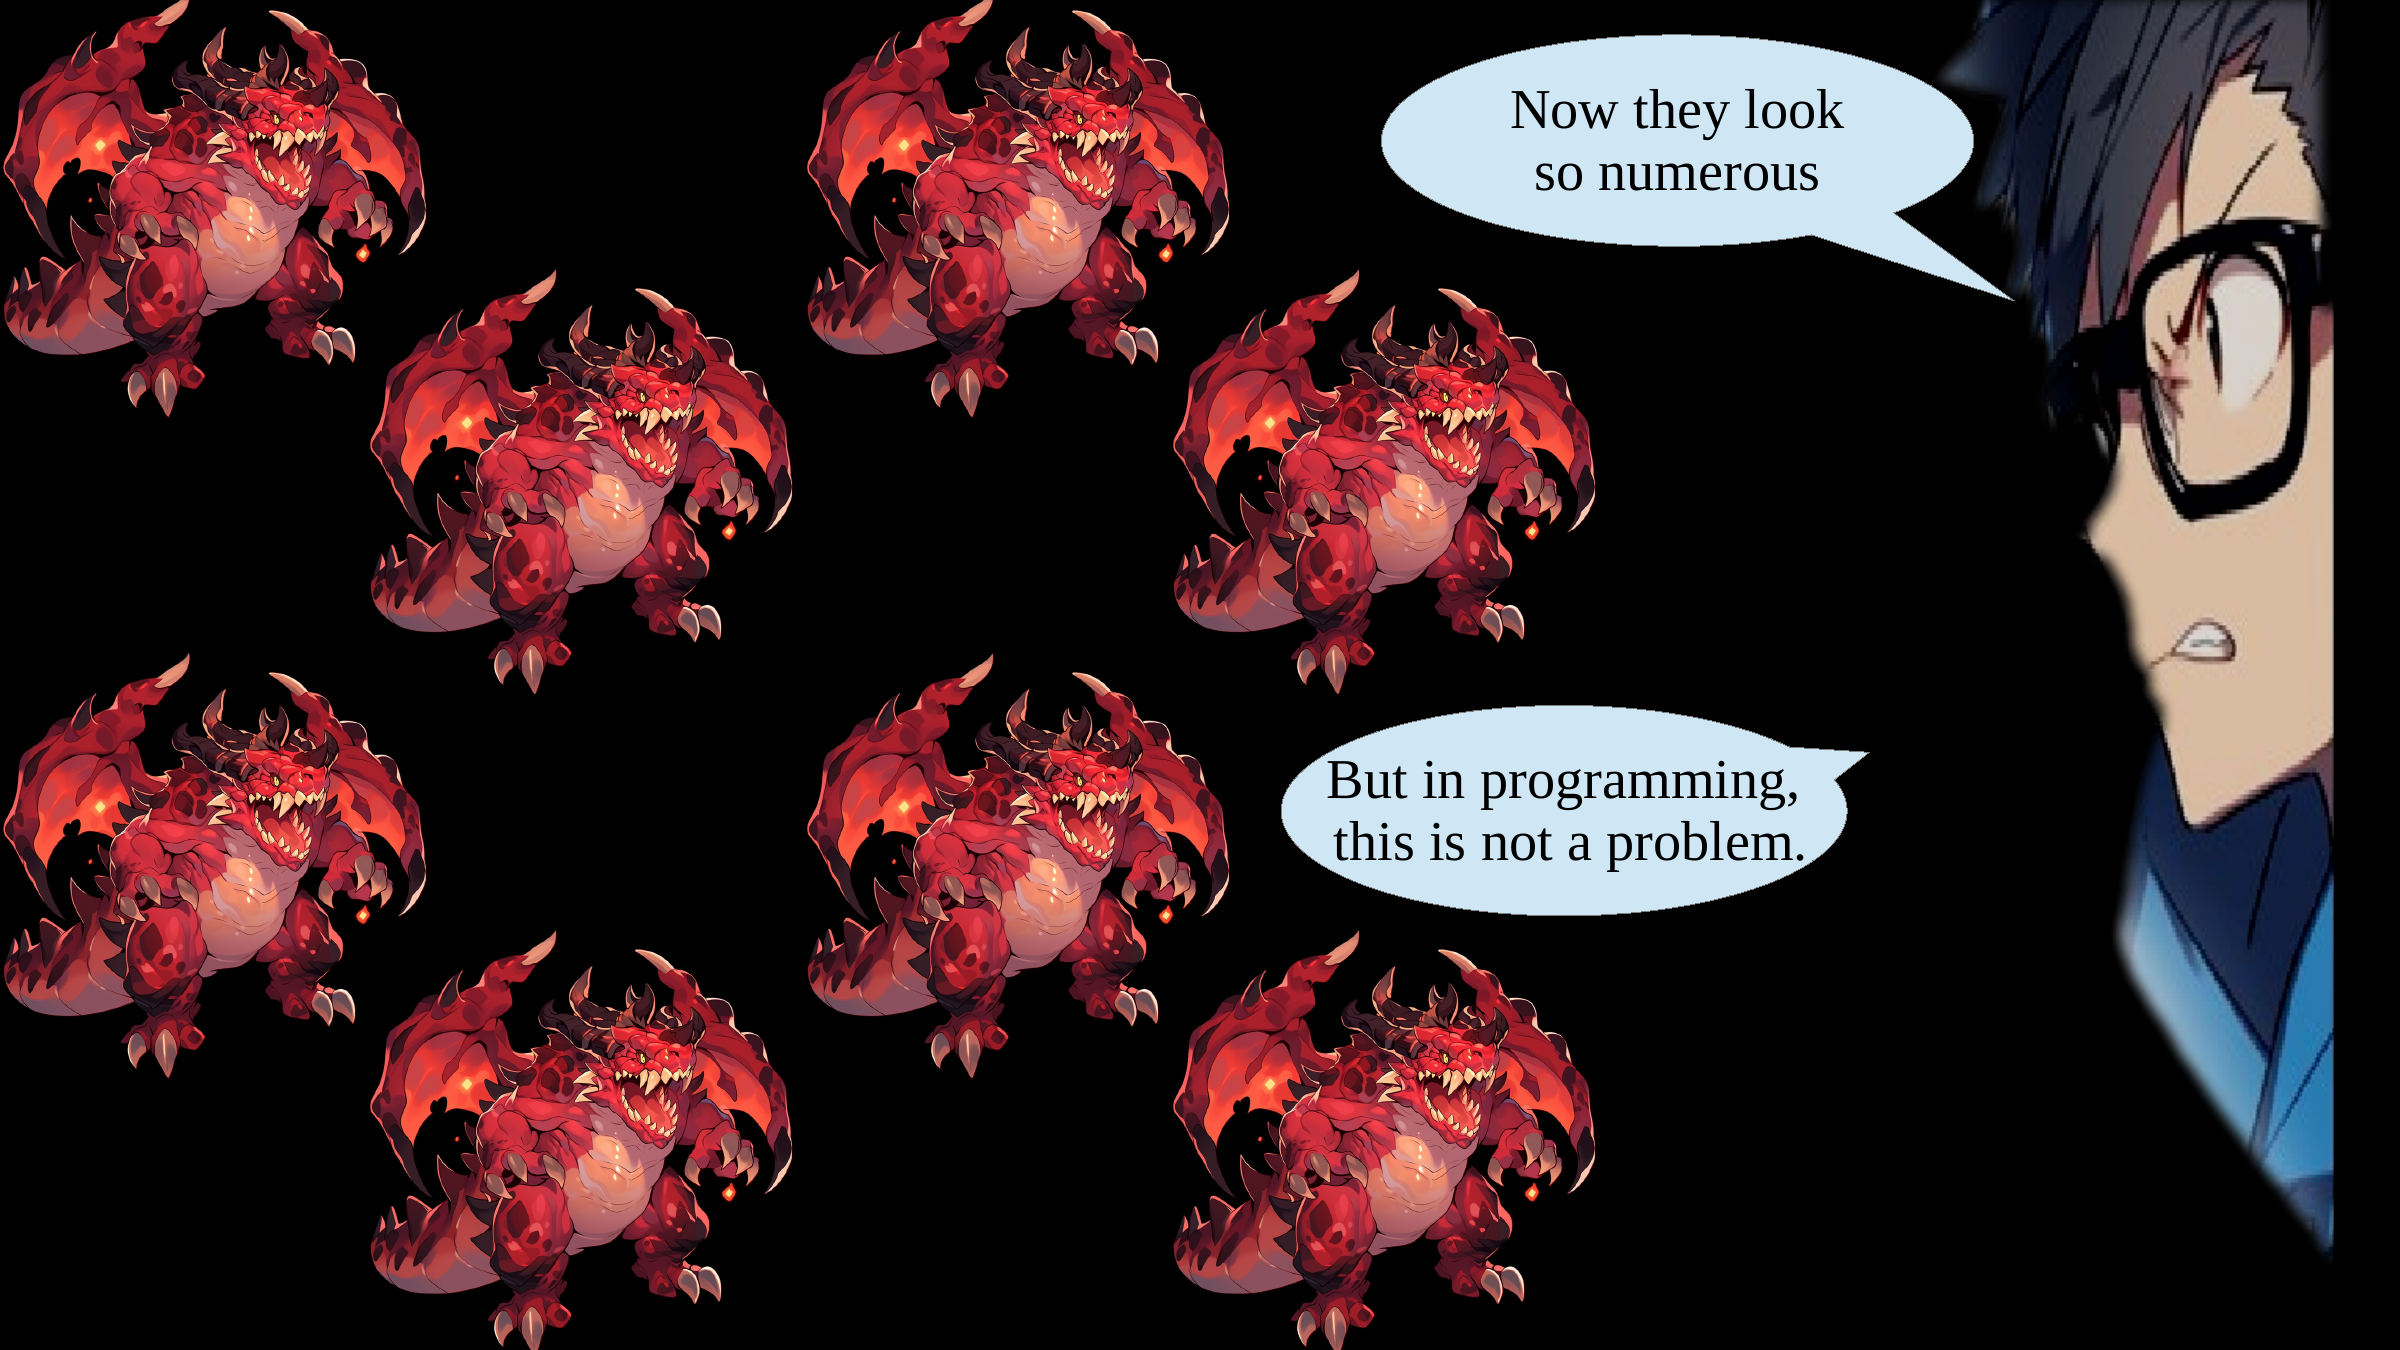

Now they look
so numerous
But in programming,
 this is not a problem.